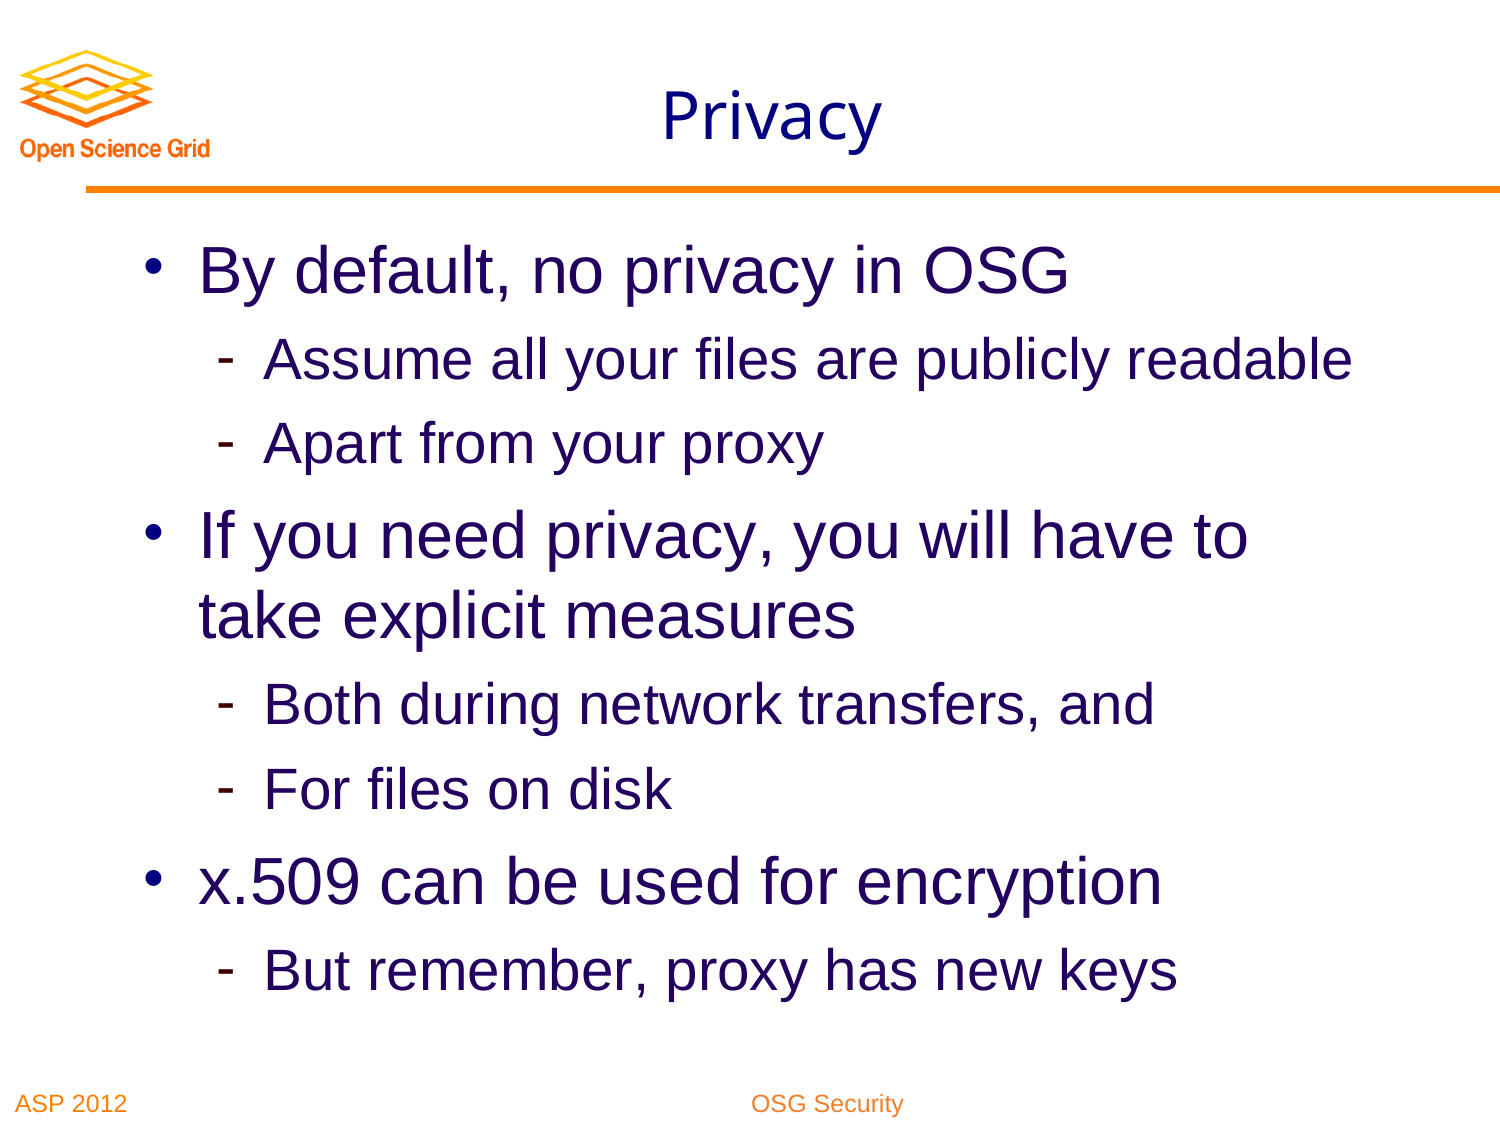

# Privacy
By default, no privacy in OSG
Assume all your files are publicly readable
Apart from your proxy
If you need privacy, you will have to take explicit measures
Both during network transfers, and
For files on disk
x.509 can be used for encryption
But remember, proxy has new keys